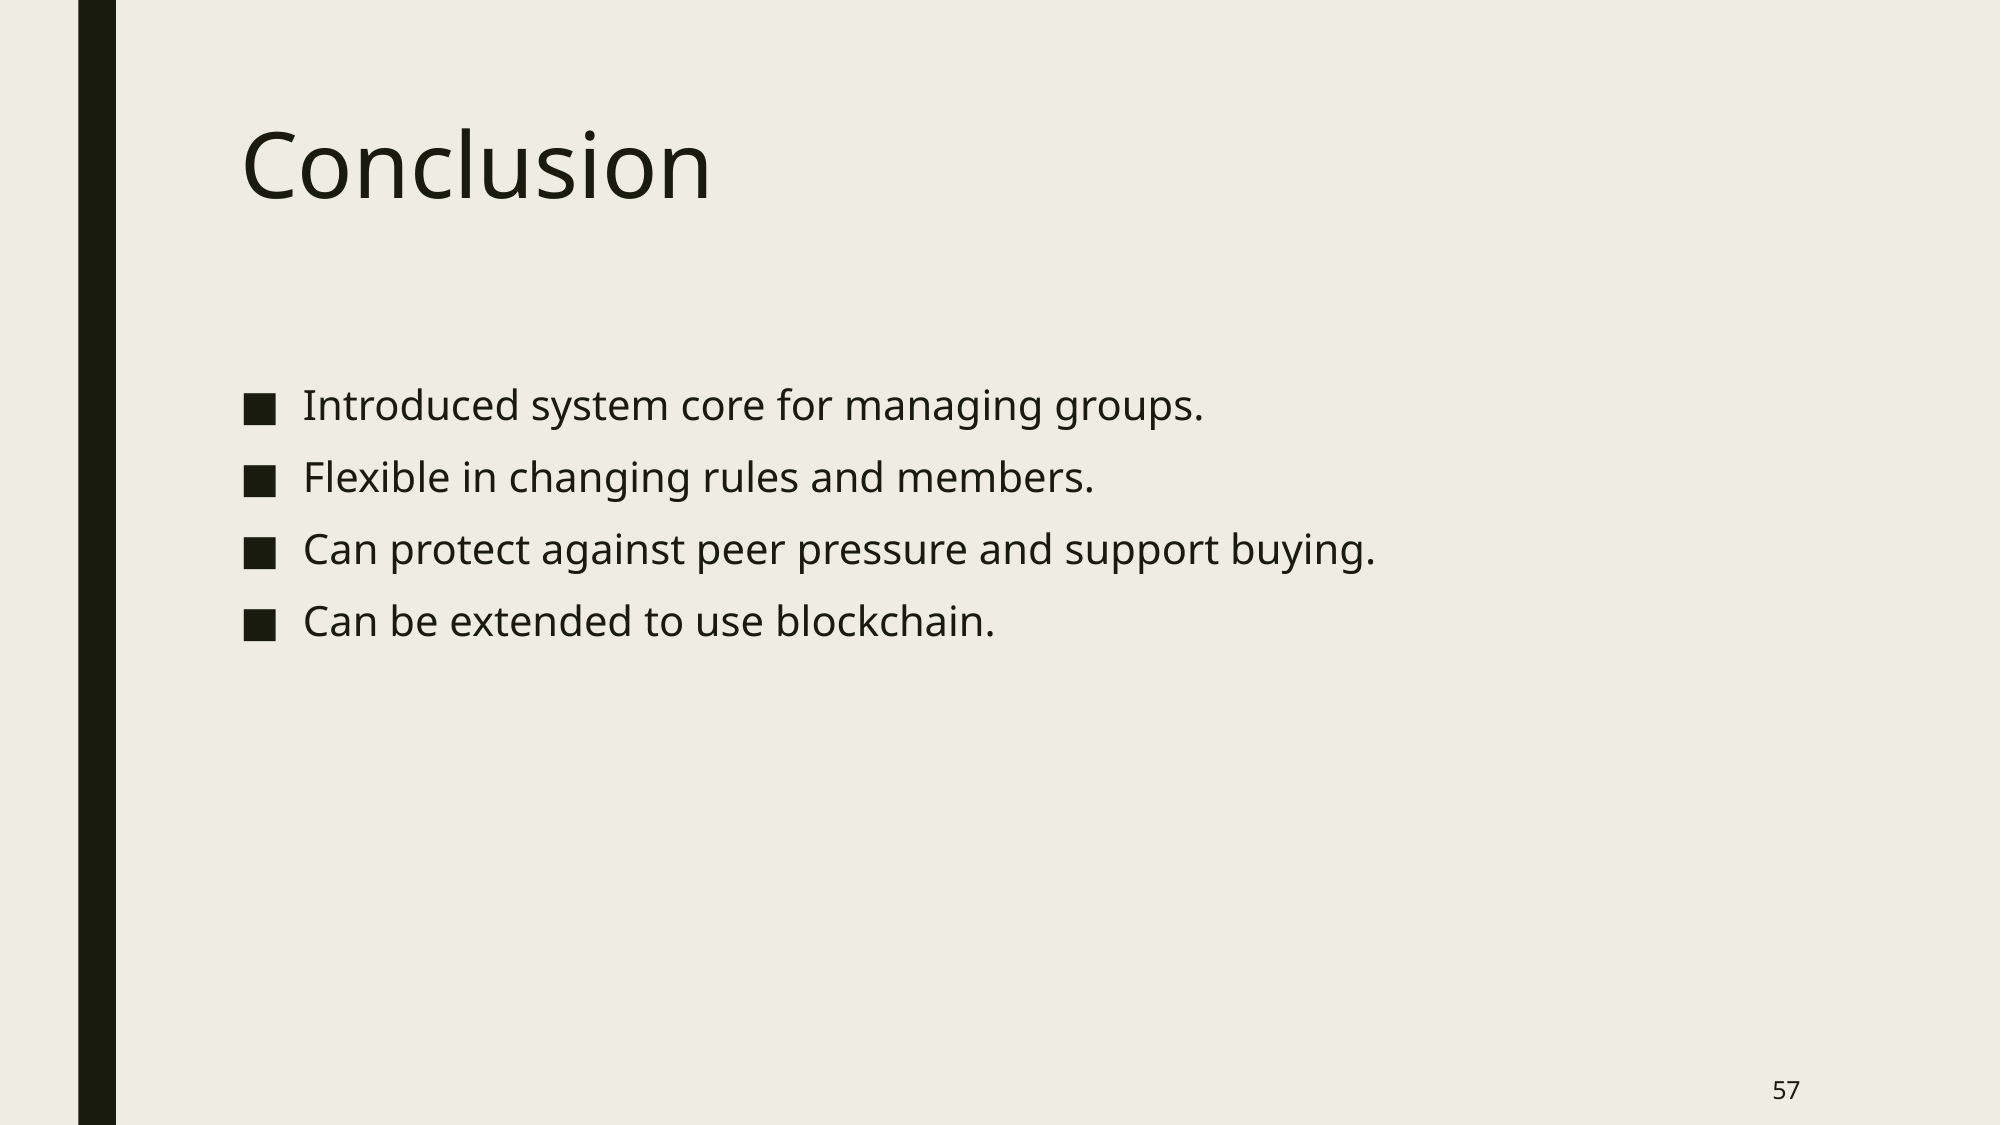

# Conclusion
Introduced system core for managing groups.
Flexible in changing rules and members.
Can protect against peer pressure and support buying.
Can be extended to use blockchain.